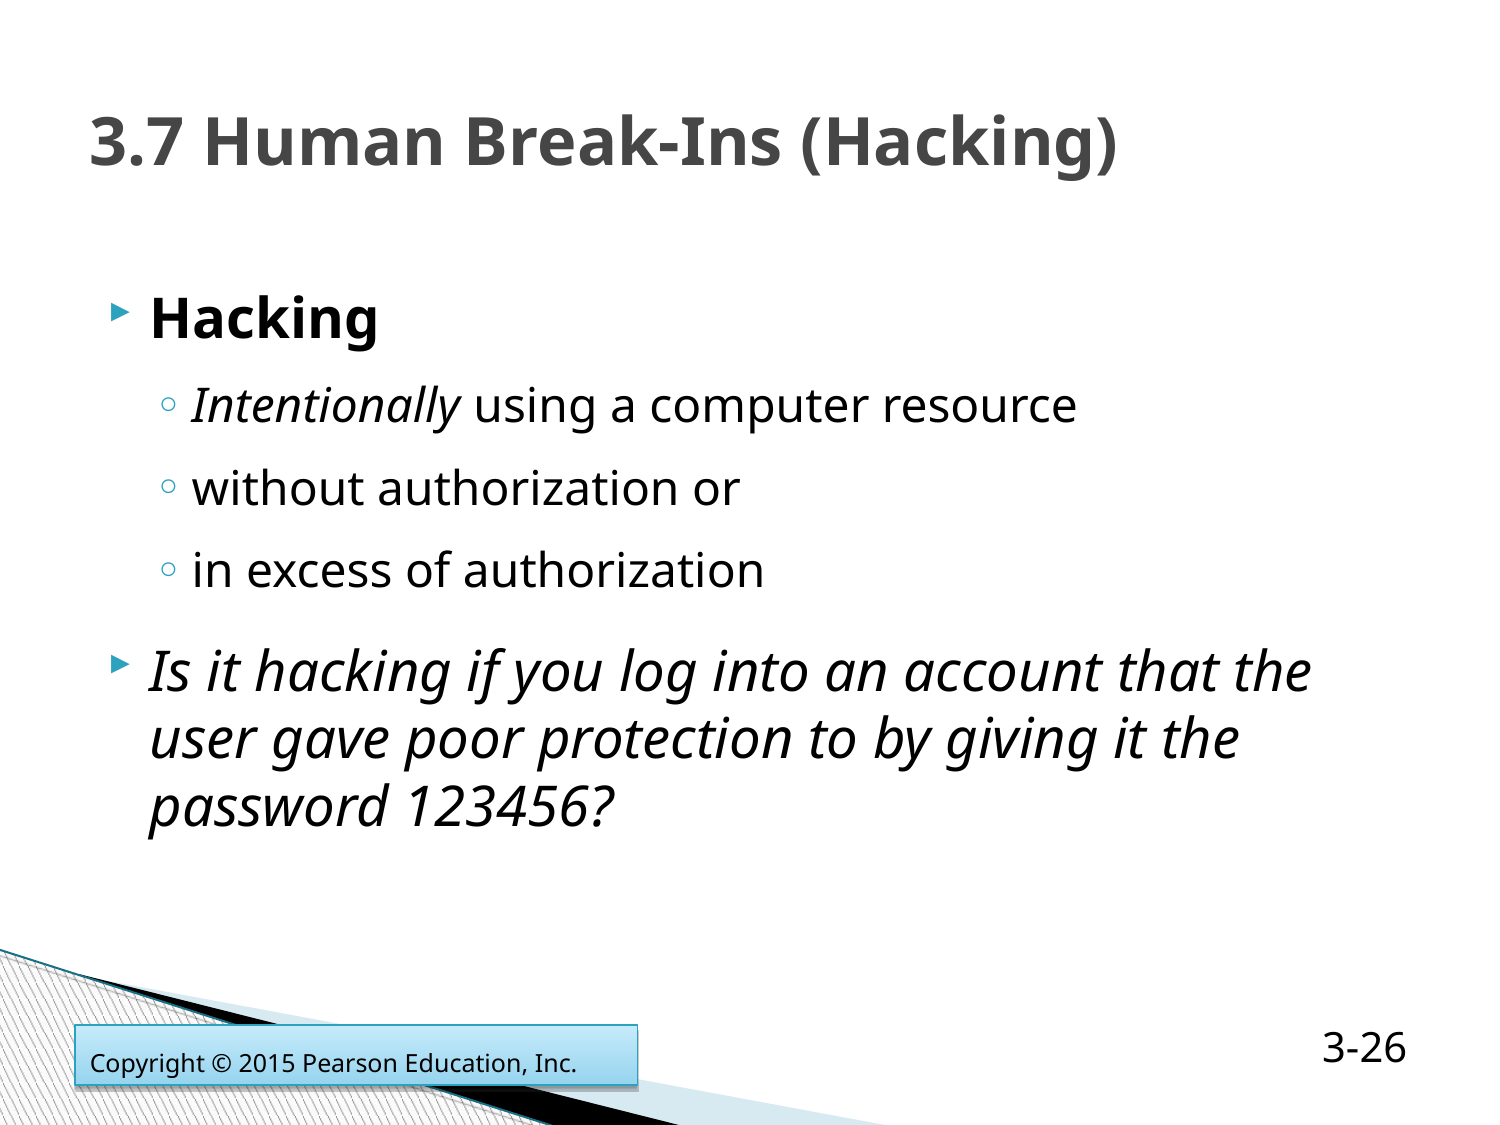

3.7 Human Break-Ins (Hacking)
# Hacking
Intentionally using a computer resource
without authorization or
in excess of authorization
Is it hacking if you log into an account that the user gave poor protection to by giving it the password 123456?
Copyright © 2015 Pearson Education, Inc.